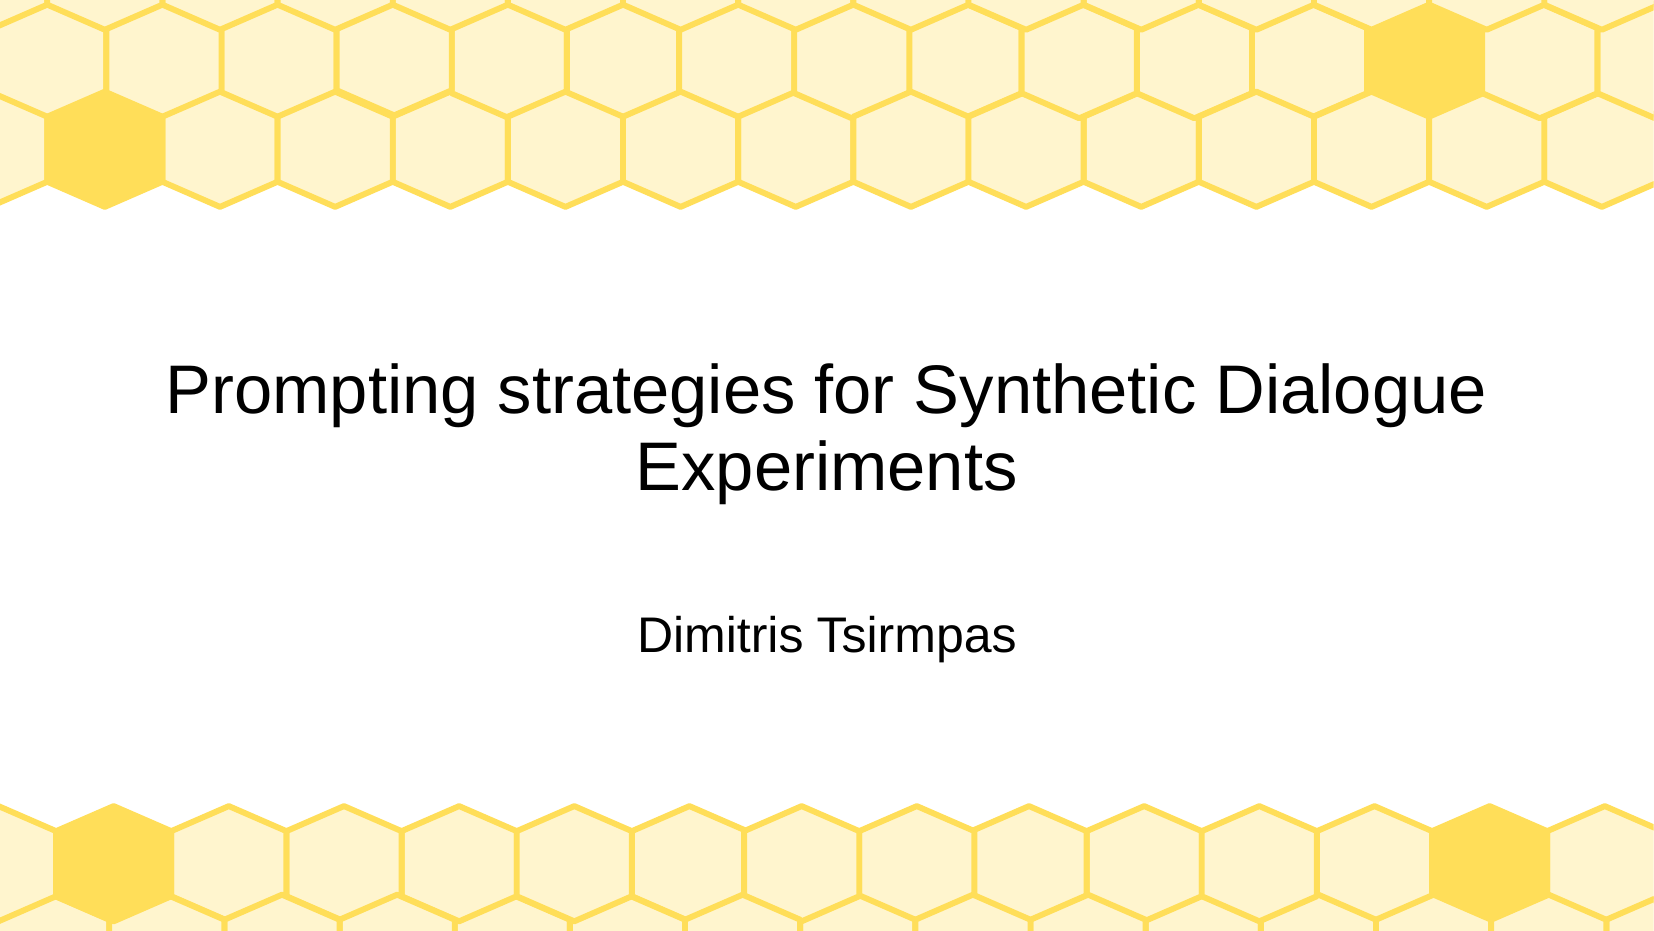

# Prompting strategies for Synthetic Dialogue Experiments
Dimitris Tsirmpas